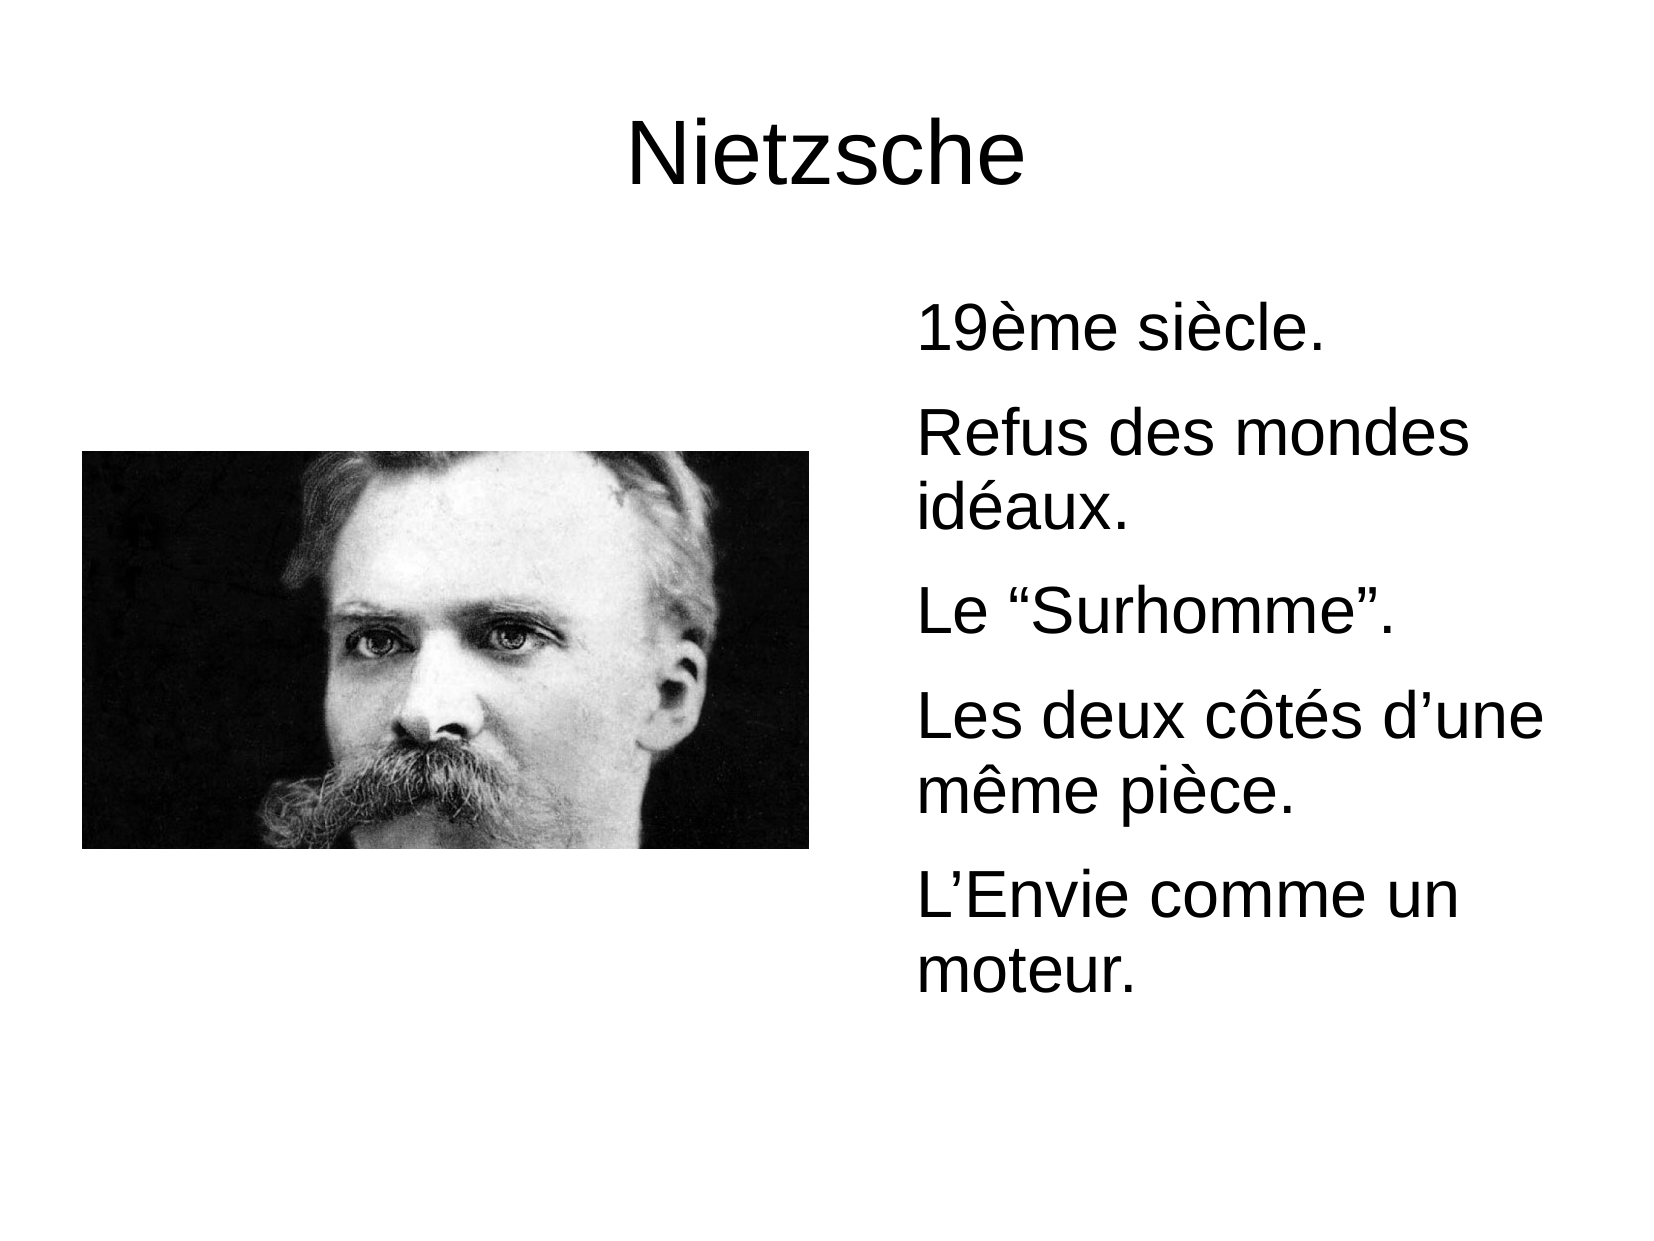

# Nietzsche
19ème siècle.
Refus des mondes idéaux.
Le “Surhomme”.
Les deux côtés d’une même pièce.
L’Envie comme un moteur.